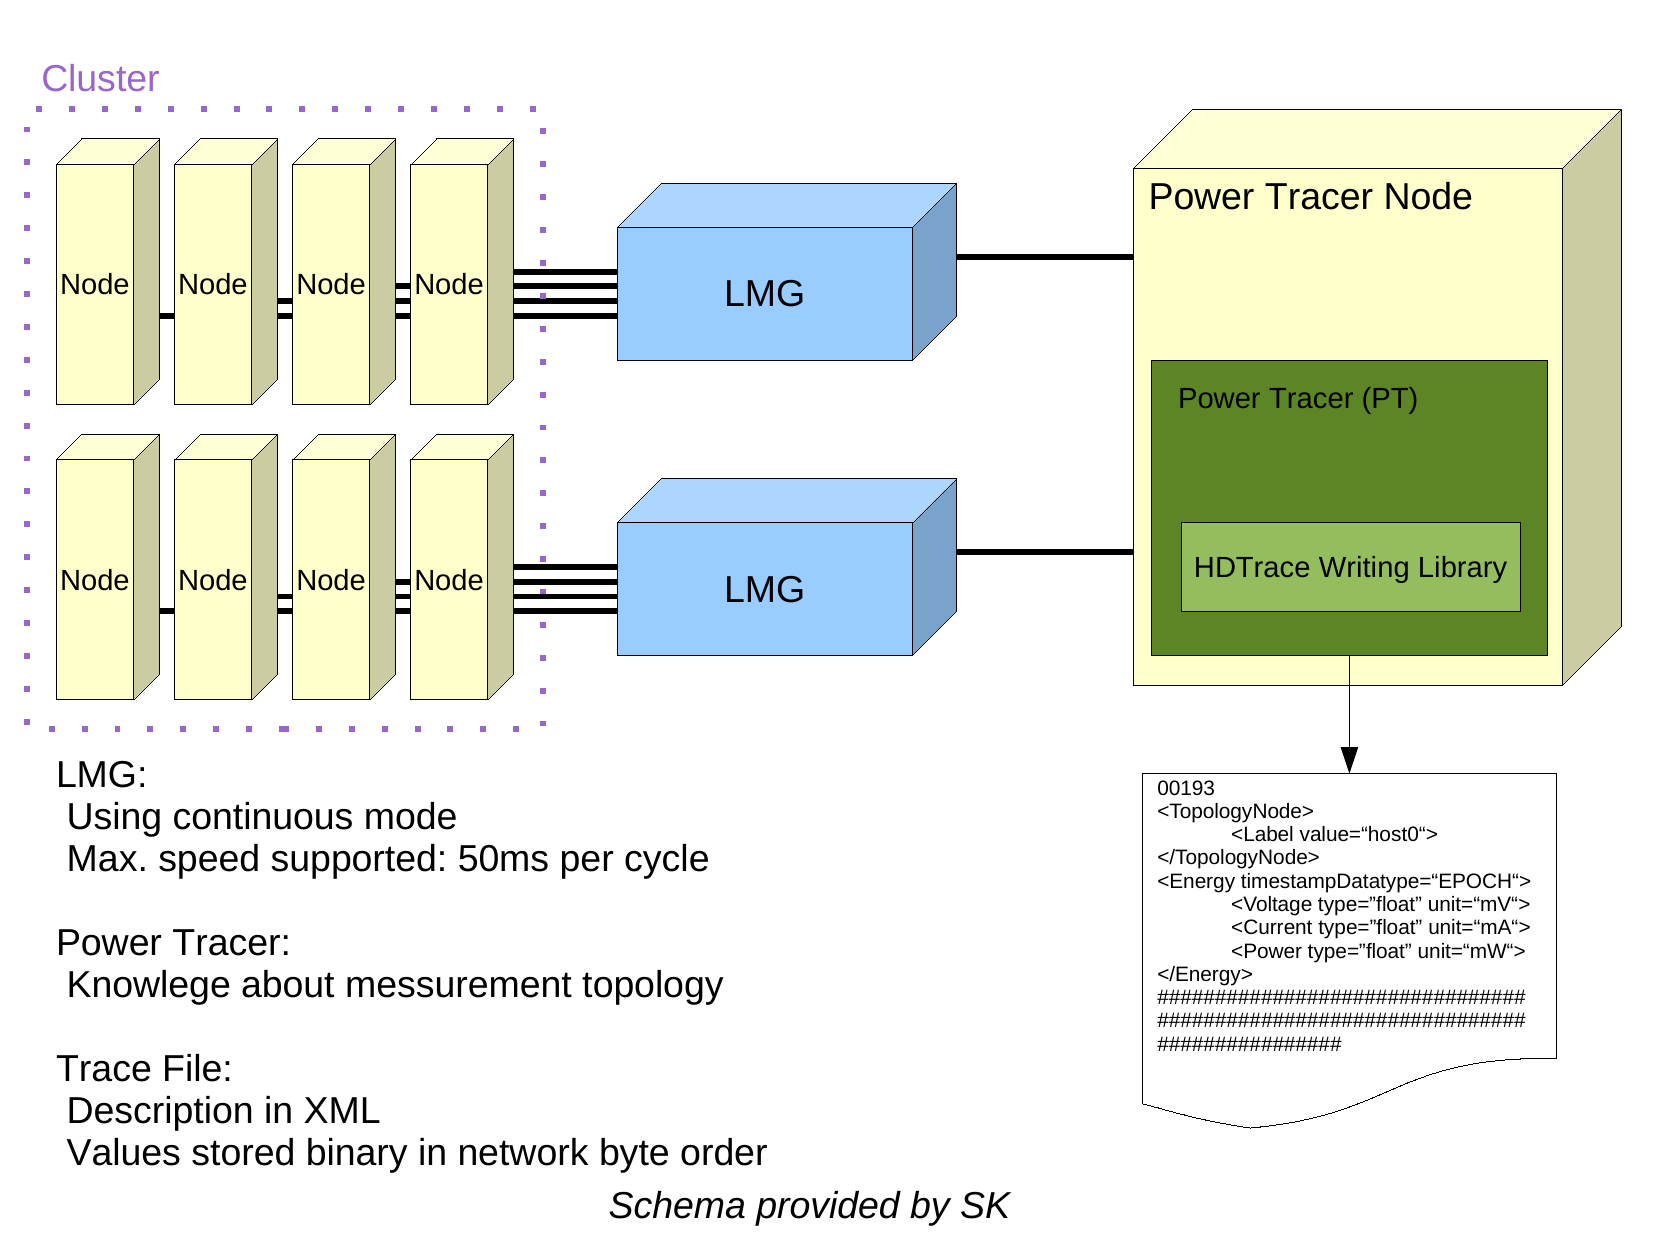

Cluster
Node
Node
Node
Node
Power Tracer Node
LMG
Power Tracer (PT)
Node
Node
Node
Node
LMG
HDTrace Writing Library
LMG:
 Using continuous mode
 Max. speed supported: 50ms per cycle
Power Tracer:
 Knowlege about messurement topology
Trace File:
 Description in XML
 Values stored binary in network byte order
00193
<TopologyNode>
	<Label value=“host0“>
</TopologyNode>
<Energy timestampDatatype=“EPOCH“>
	<Voltage type=”float” unit=“mV“>
	<Current type=”float” unit=“mA“>
	<Power type=”float” unit=“mW“>
</Energy>
################################
################################
################
Schema provided by SK